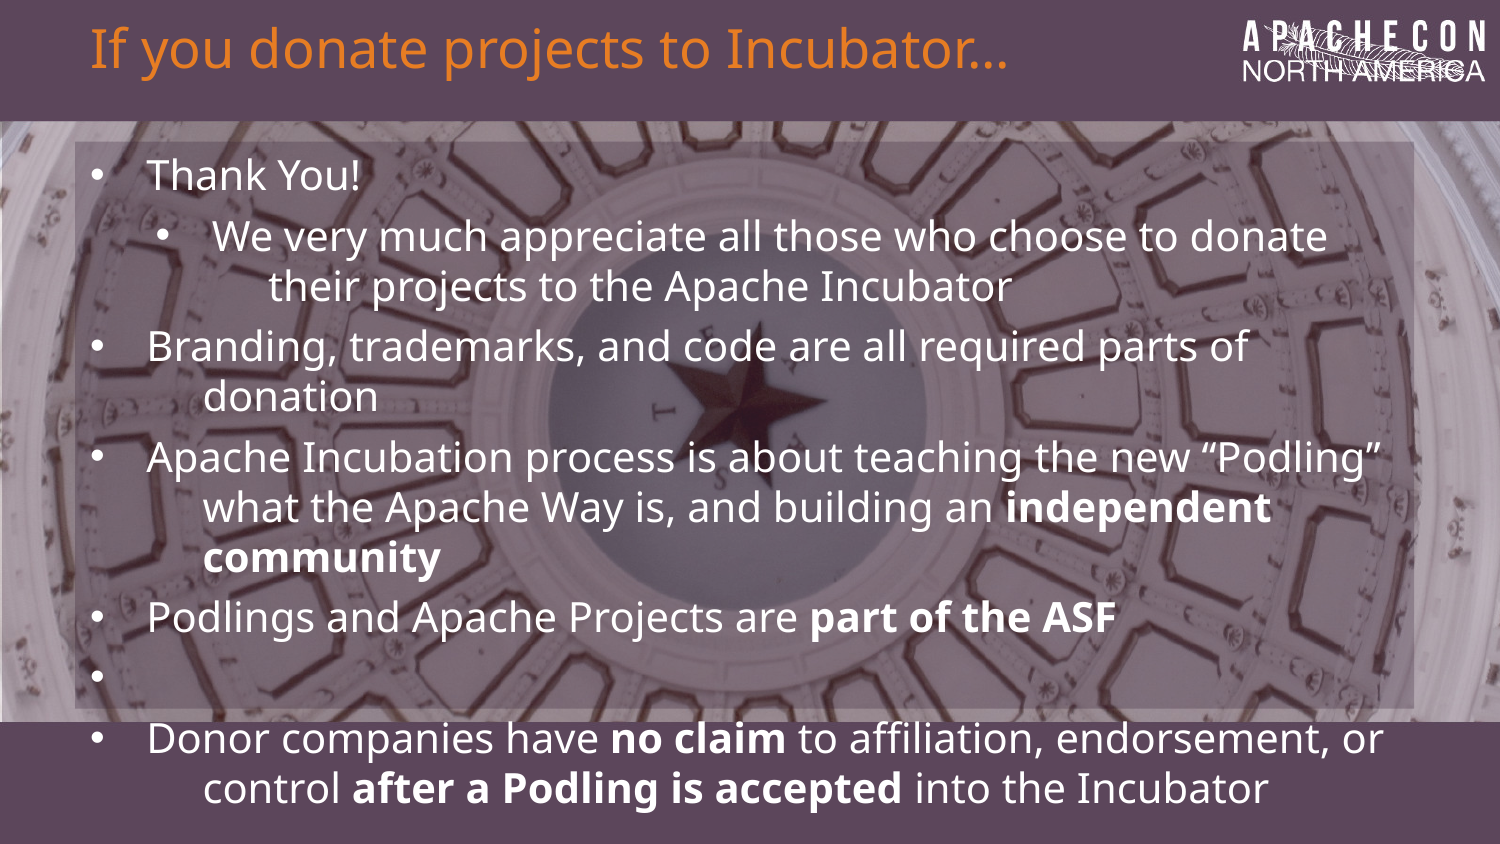

If you donate projects to Incubator...
Thank You!
We very much appreciate all those who choose to donate their projects to the Apache Incubator
Branding, trademarks, and code are all required parts of donation
Apache Incubation process is about teaching the new “Podling” what the Apache Way is, and building an independent community
Podlings and Apache Projects are part of the ASF
Donor companies have no claim to affiliation, endorsement, or control after a Podling is accepted into the Incubator